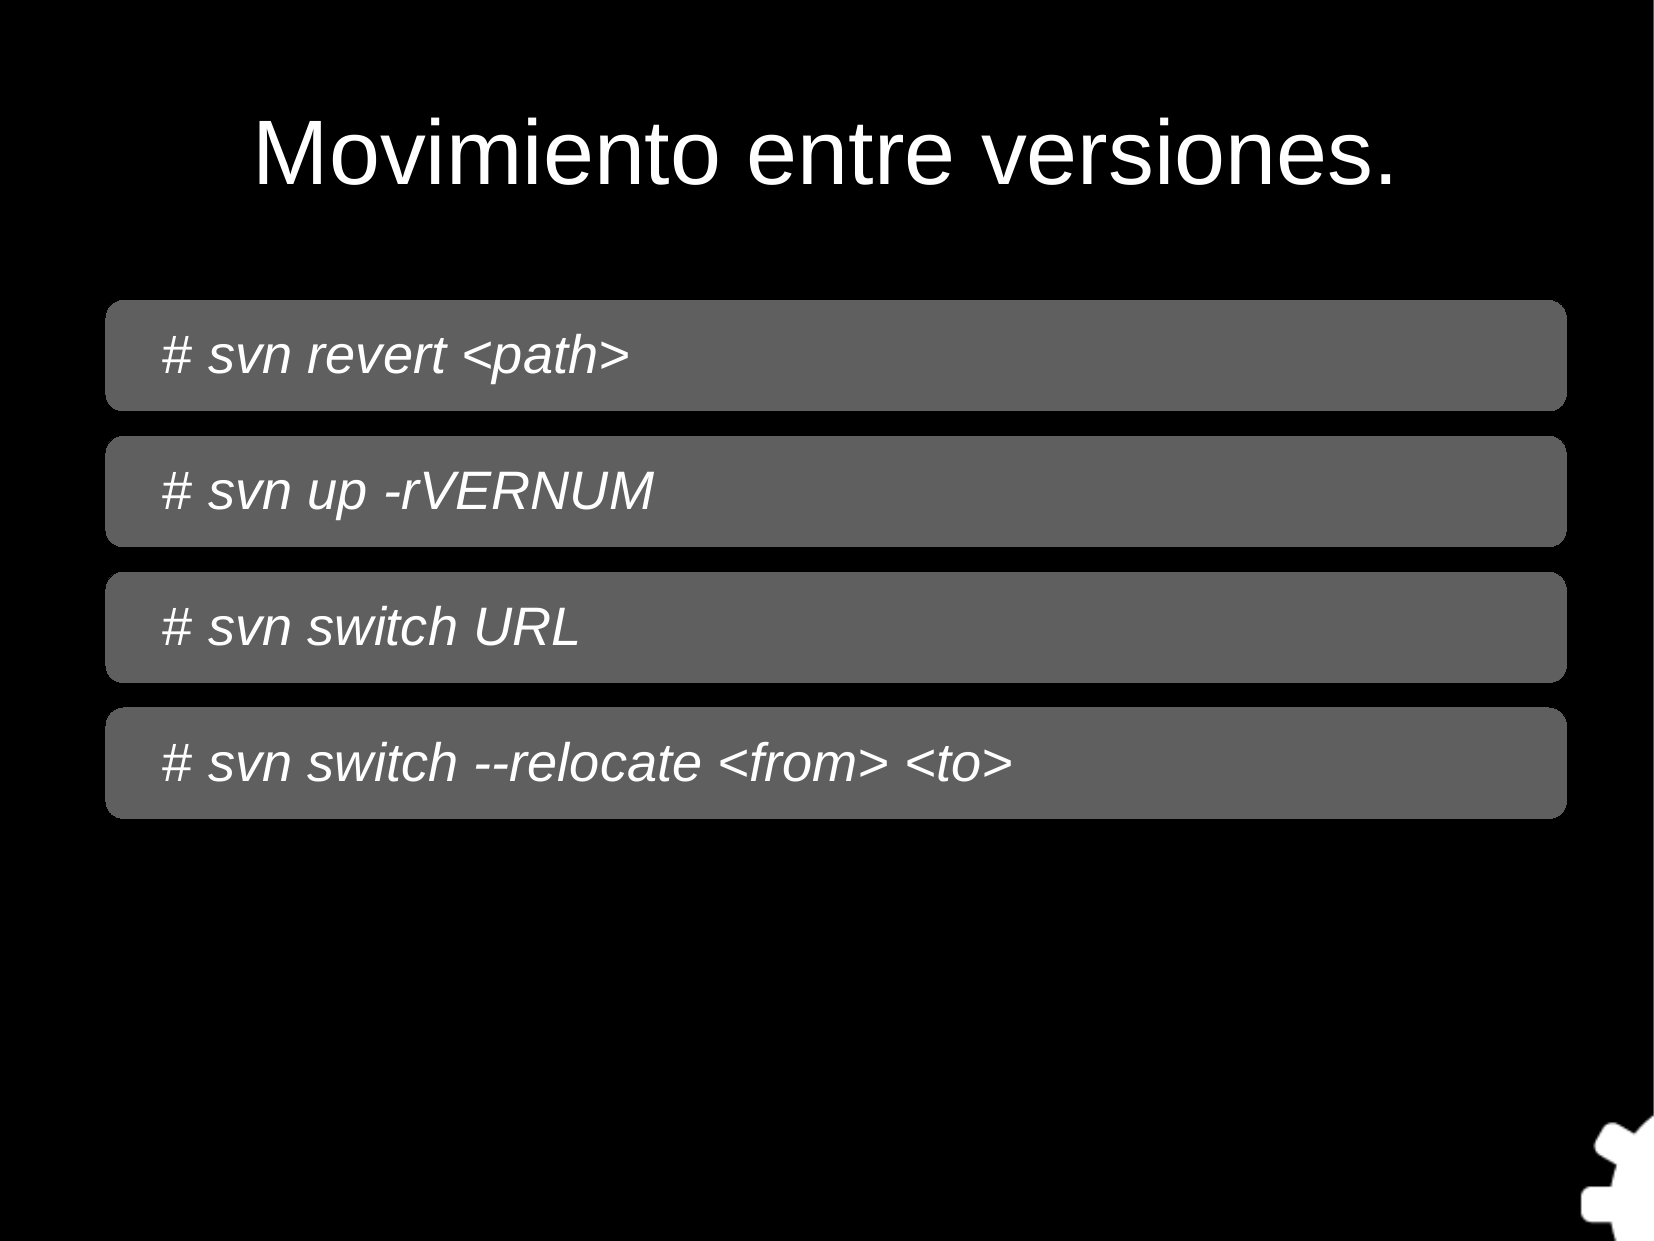

# Movimiento entre versiones.
# svn revert <path>
# svn up -rVERNUM
# svn switch URL
# svn switch --relocate <from> <to>